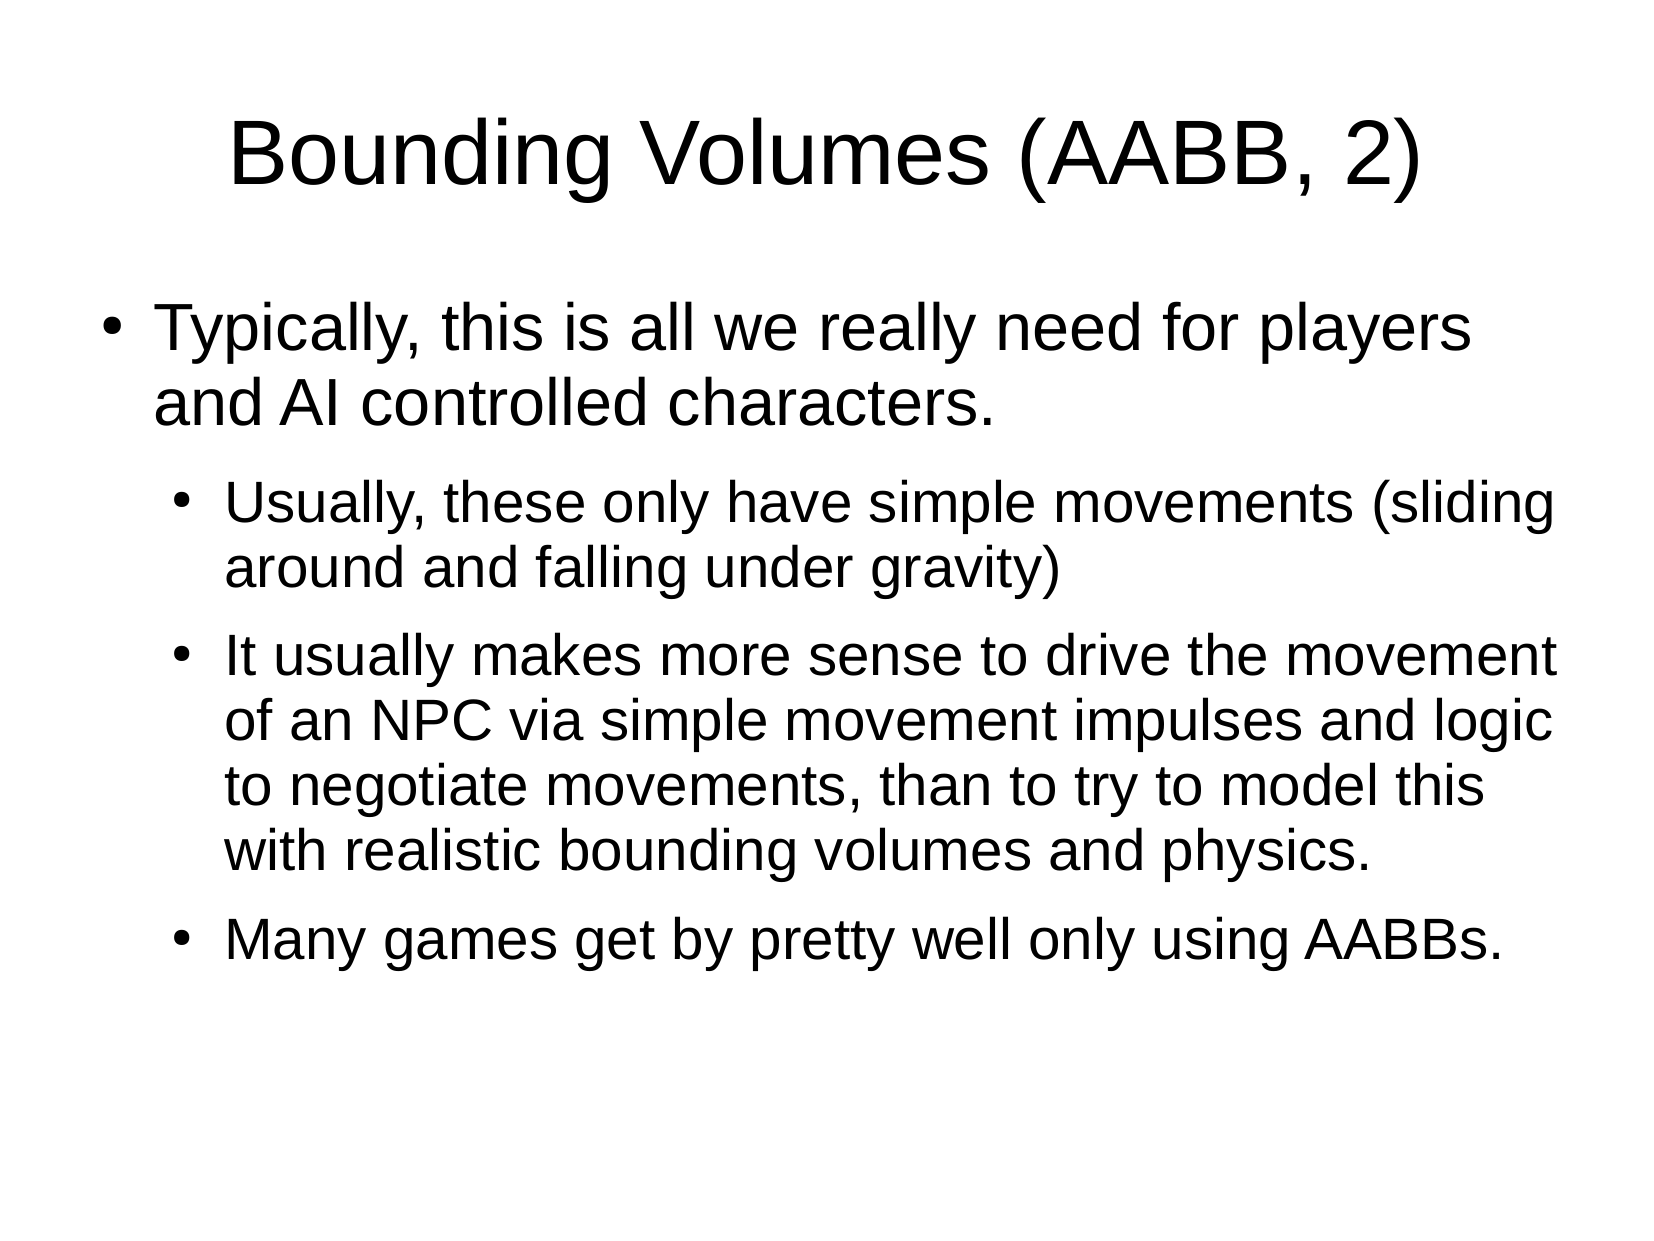

# Bounding Volumes (AABB, 2)
Typically, this is all we really need for players and AI controlled characters.
Usually, these only have simple movements (sliding around and falling under gravity)
It usually makes more sense to drive the movement of an NPC via simple movement impulses and logic to negotiate movements, than to try to model this with realistic bounding volumes and physics.
Many games get by pretty well only using AABBs.